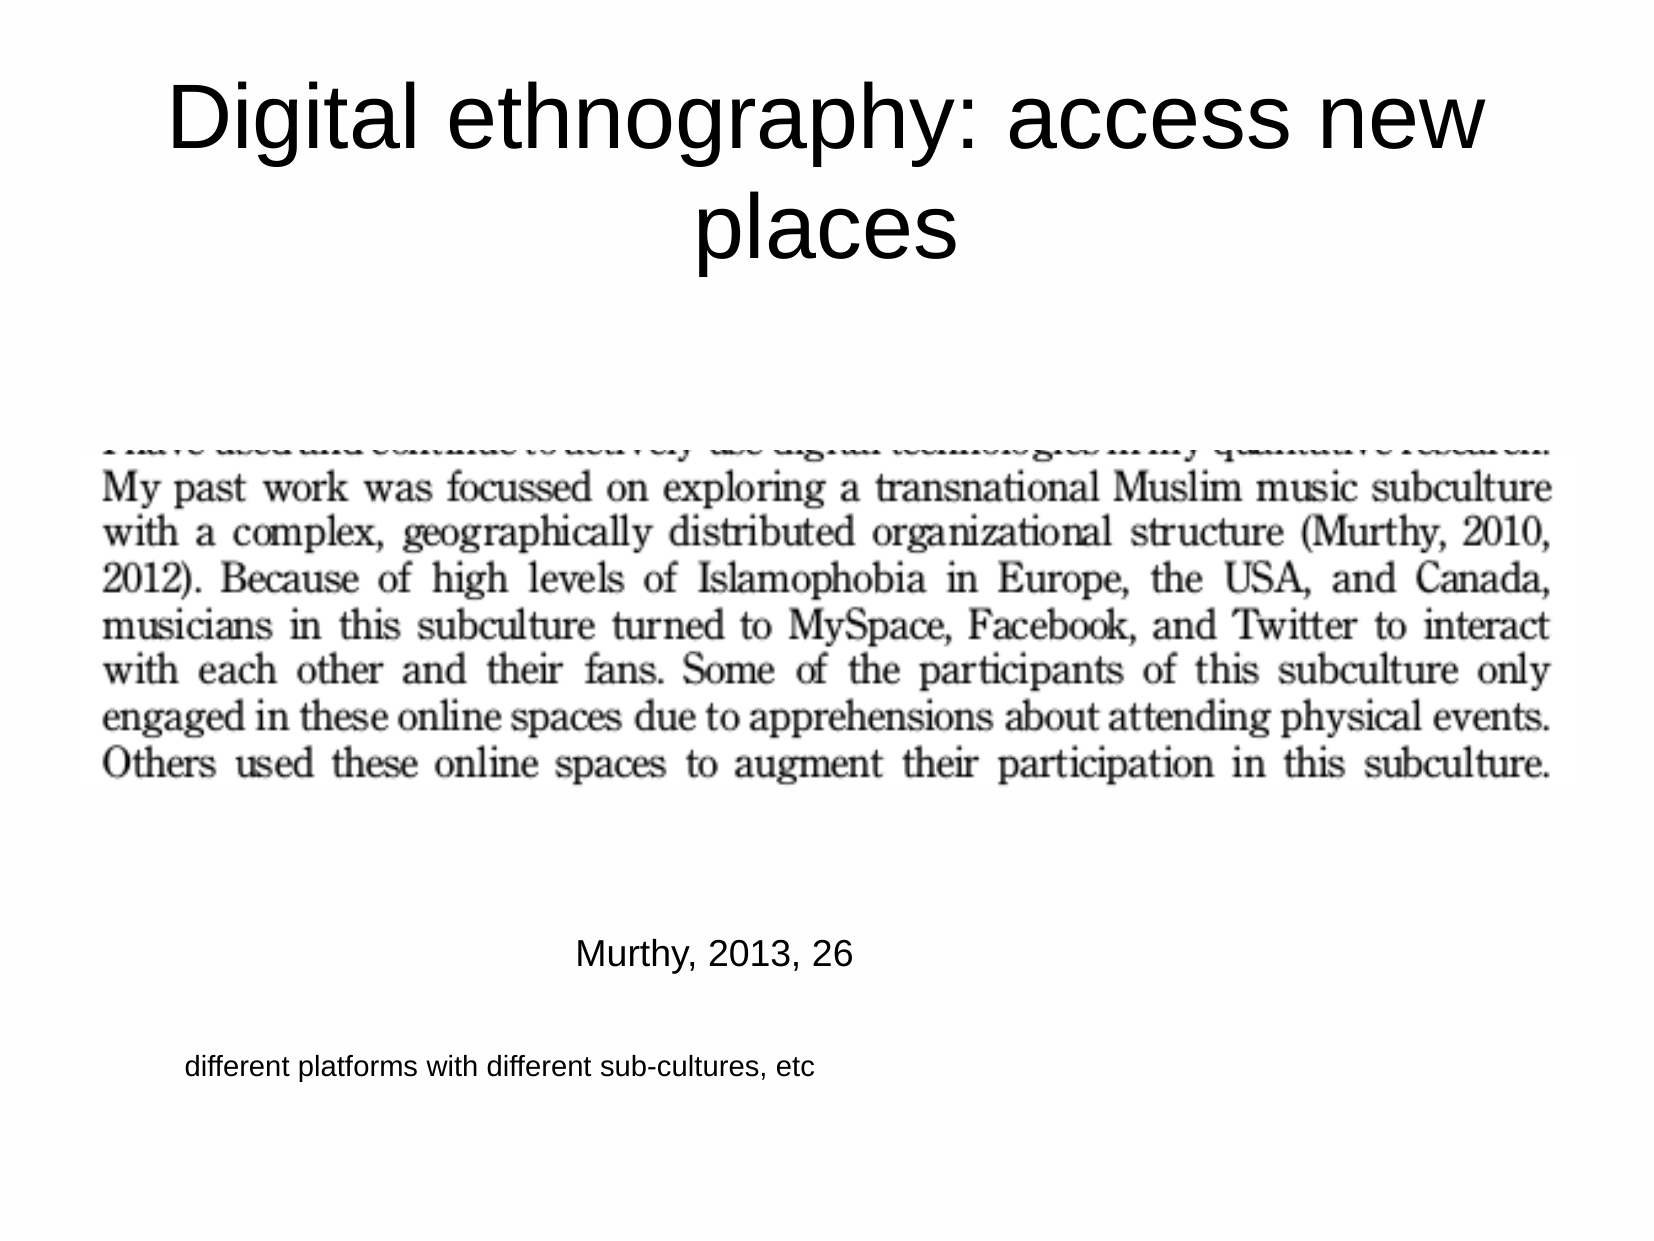

# Digital ethnography: access new places
Murthy, 2013, 26
different platforms with different sub-cultures, etc